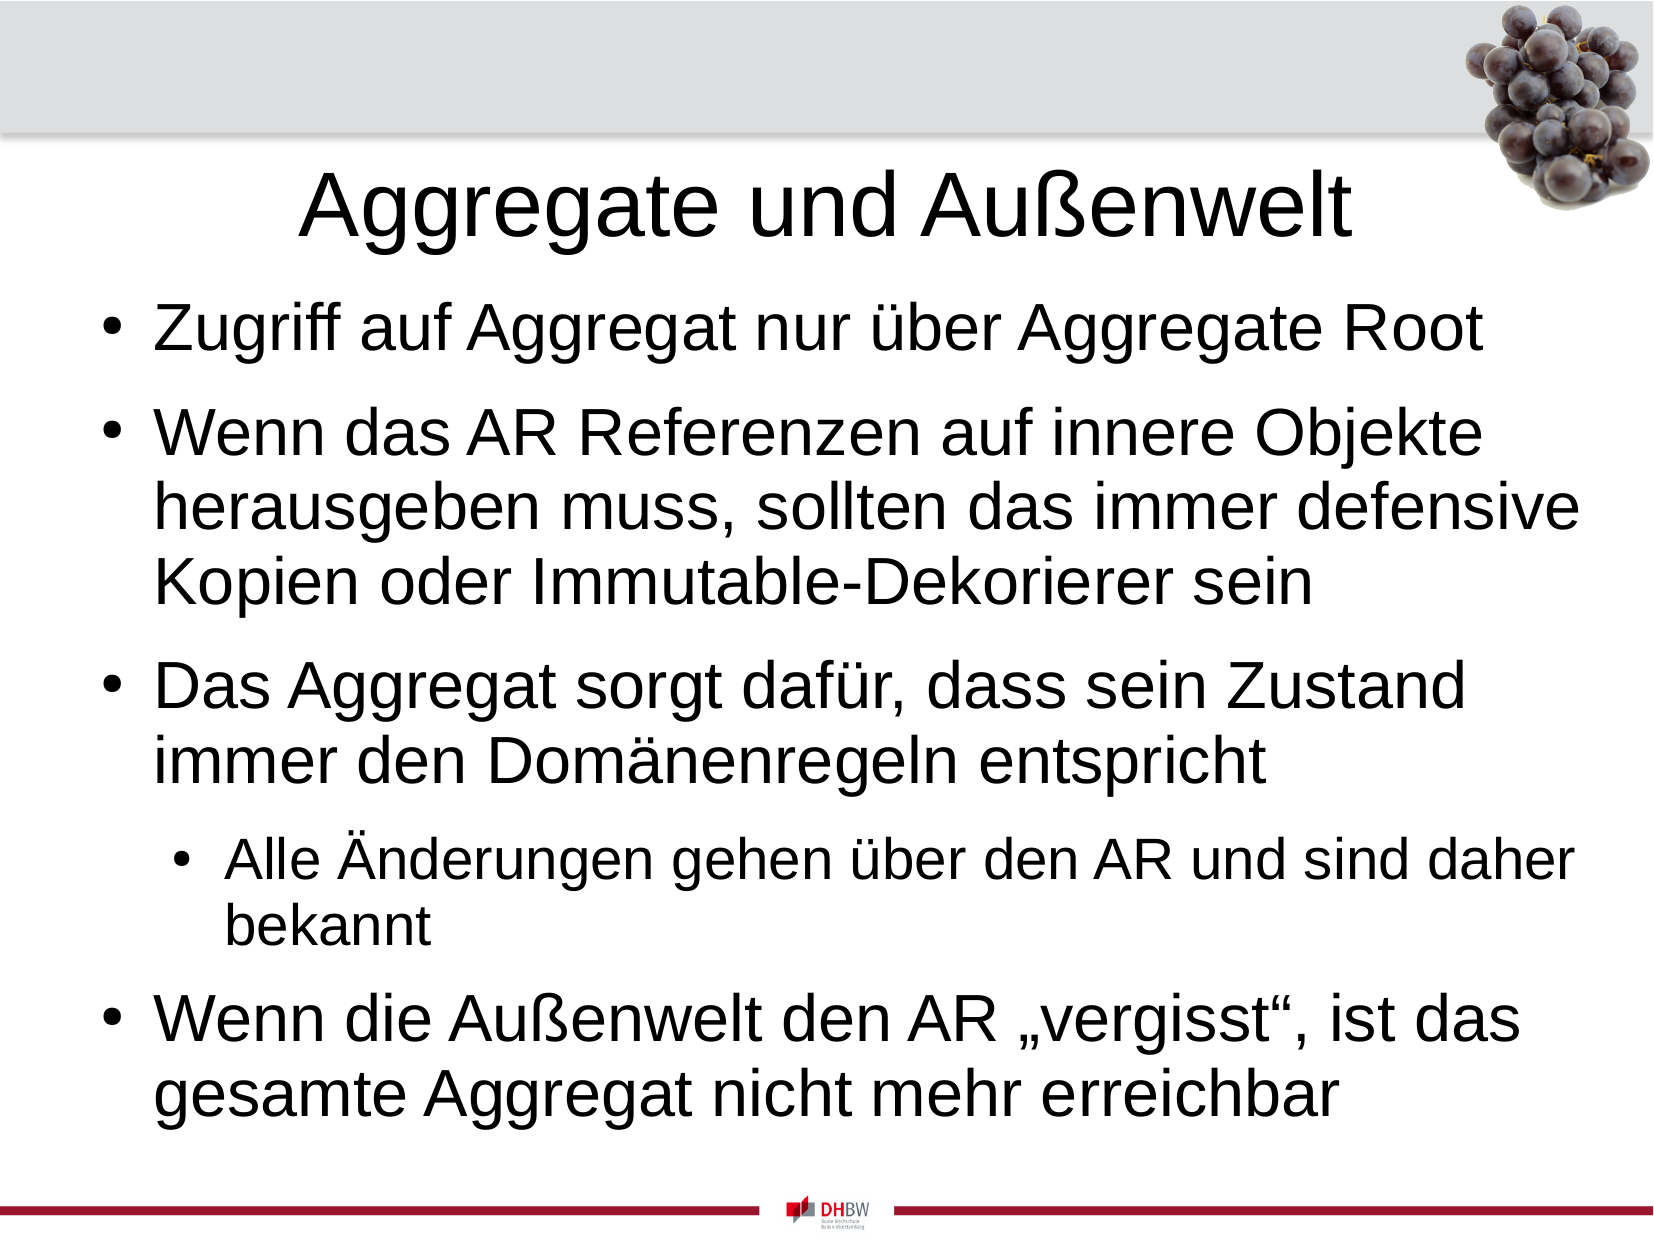

# Aggregate und Außenwelt
Zugriff auf Aggregat nur über Aggregate Root
Wenn das AR Referenzen auf innere Objekte herausgeben muss, sollten das immer defensive Kopien oder Immutable-Dekorierer sein
Das Aggregat sorgt dafür, dass sein Zustand immer den Domänenregeln entspricht
Alle Änderungen gehen über den AR und sind daher bekannt
Wenn die Außenwelt den AR „vergisst“, ist das gesamte Aggregat nicht mehr erreichbar